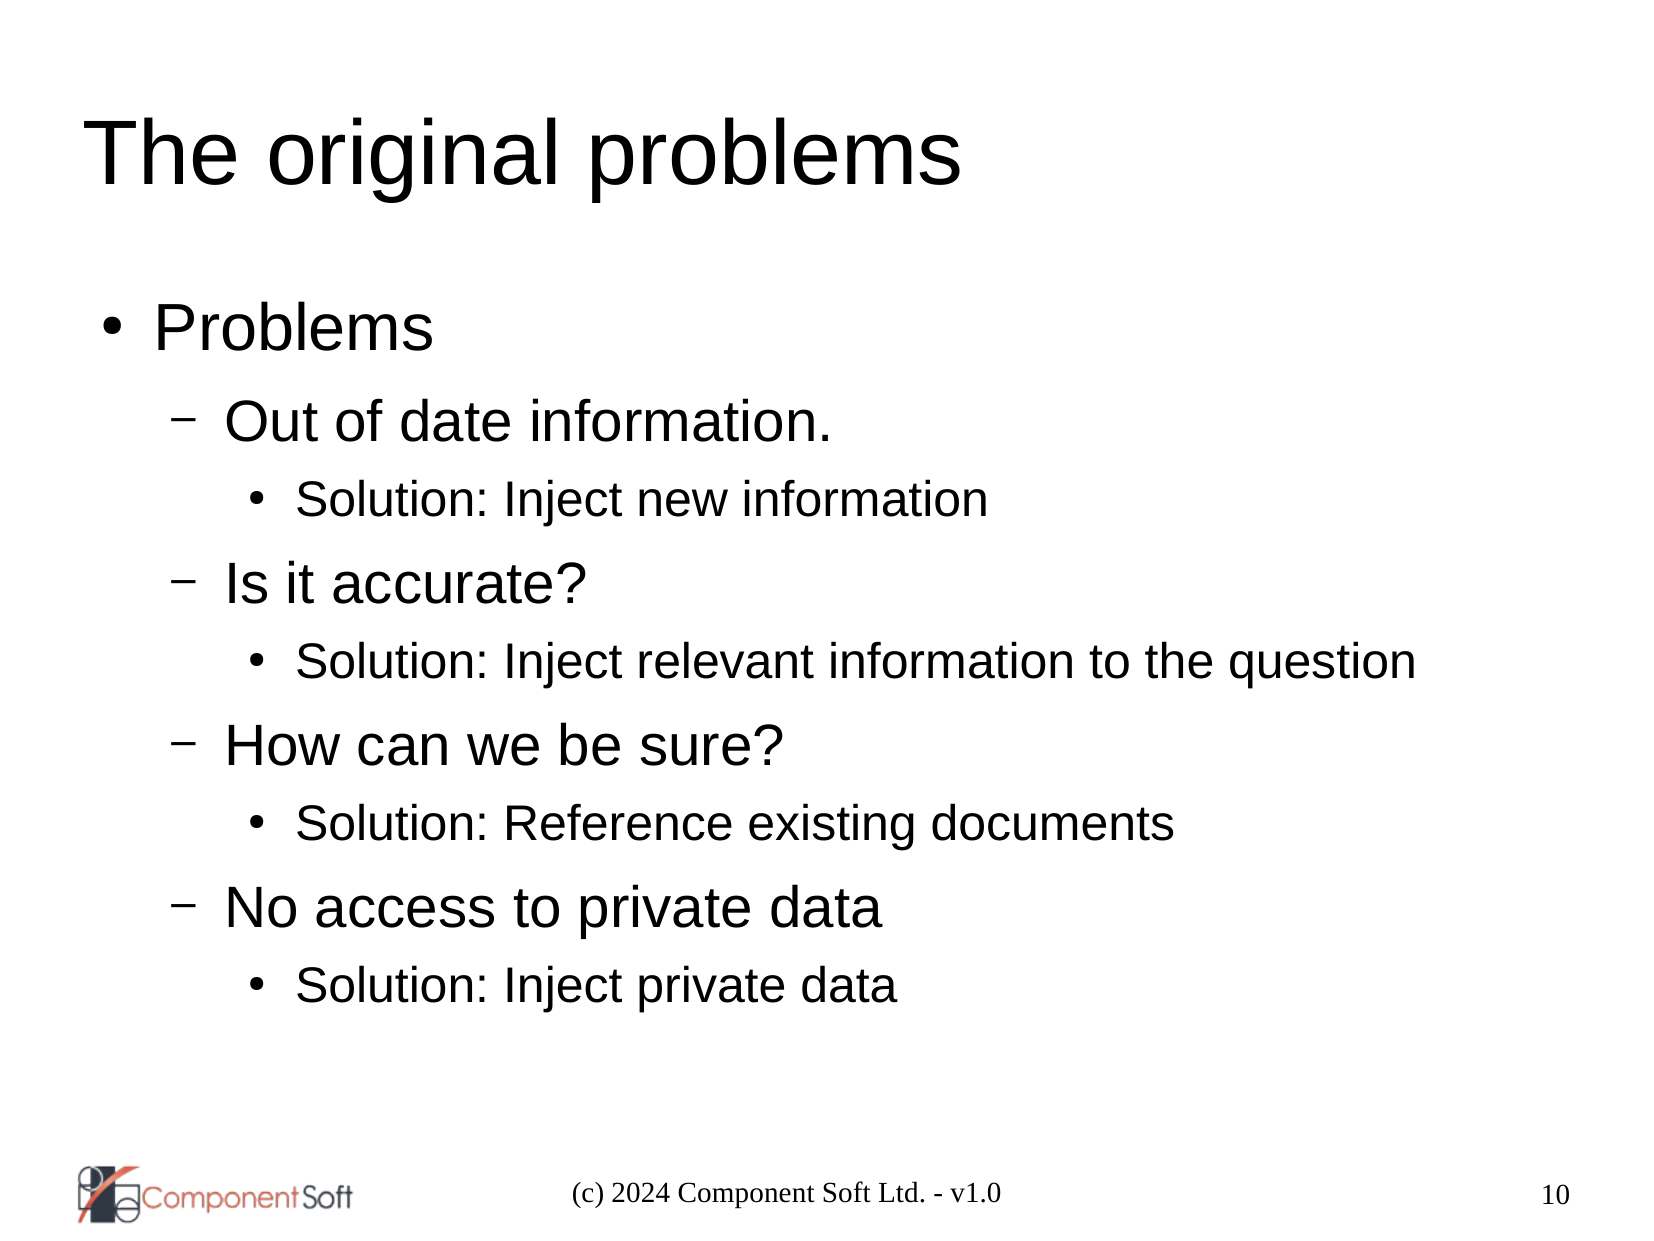

# The original problems
Problems
Out of date information.
Solution: Inject new information
Is it accurate?
Solution: Inject relevant information to the question
How can we be sure?
Solution: Reference existing documents
No access to private data
Solution: Inject private data
(c) 2024 Component Soft Ltd. - v1.0
10